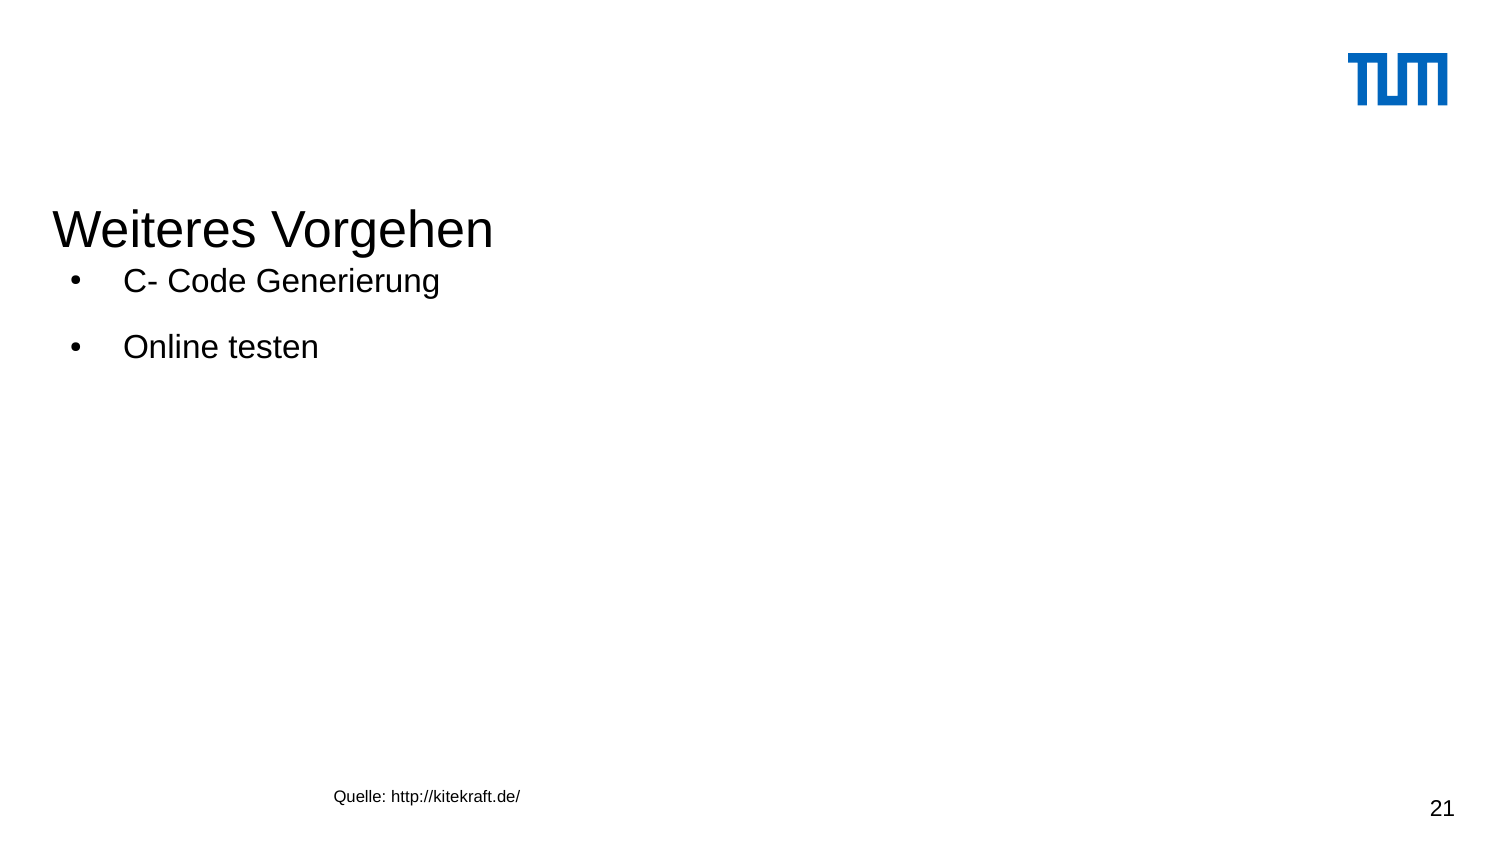

# Weiteres Vorgehen
C- Code Generierung
Online testen
Quelle: http://kitekraft.de/